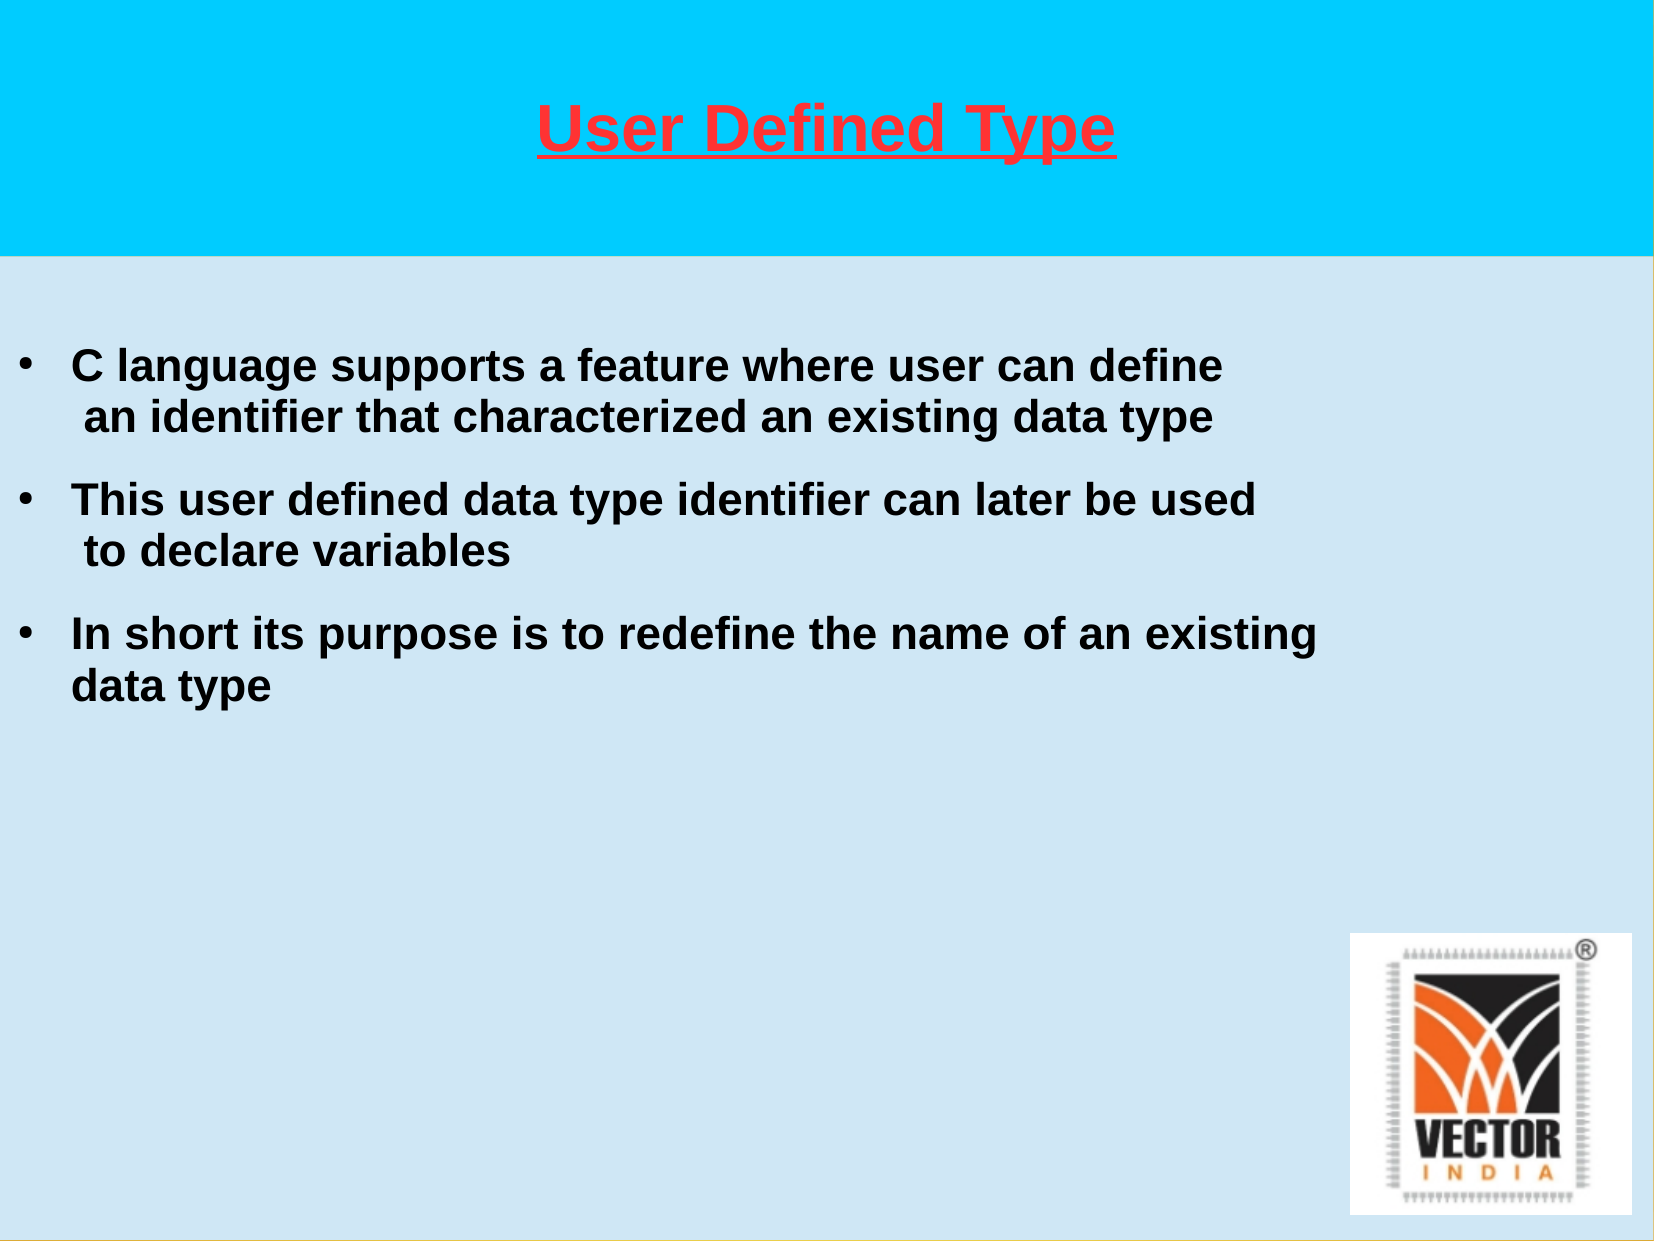

# User Defined Type
C language supports a feature where user can define an identifier that characterized an existing data type
This user defined data type identifier can later be used to declare variables
In short its purpose is to redefine the name of an existing data type